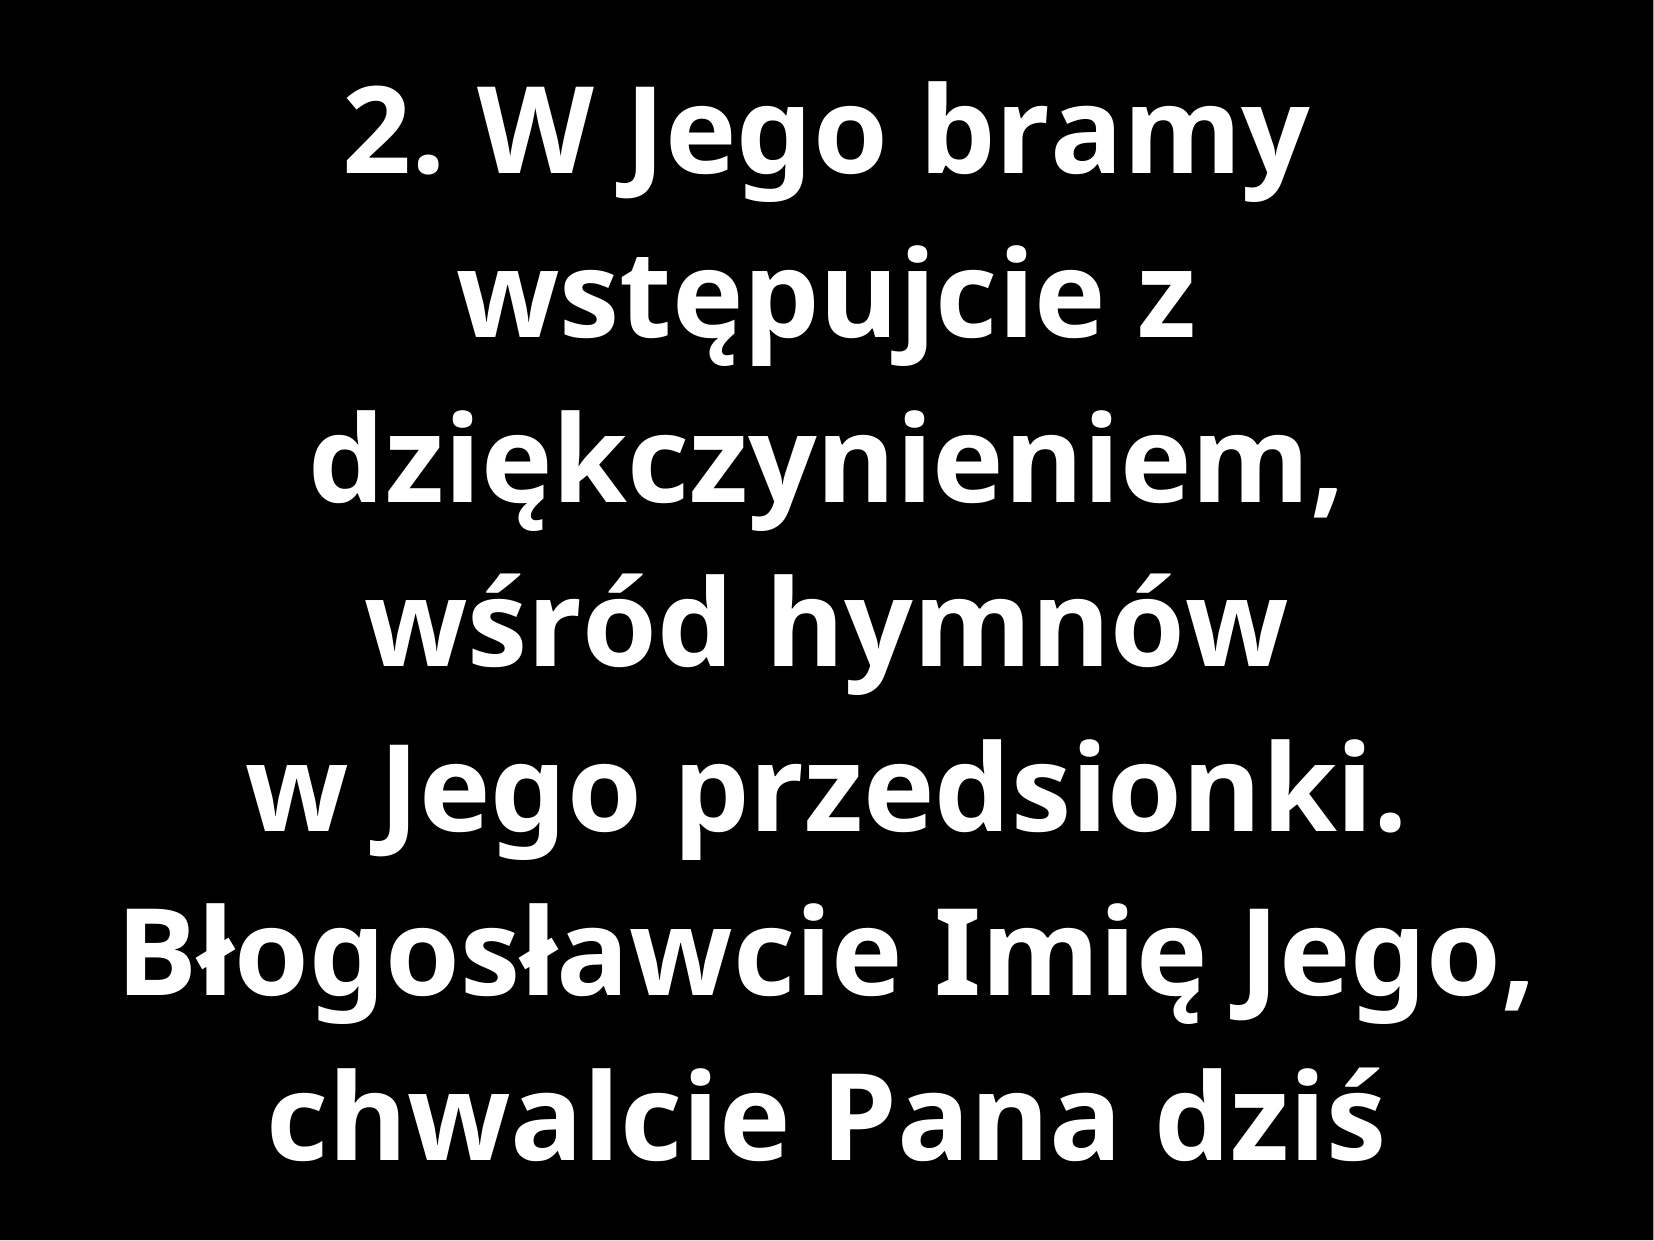

# 2. W Jego bramy wstępujcie z dziękczynieniem, wśród hymnów w Jego przedsionki. Błogosławcie Imię Jego, chwalcie Pana dziś